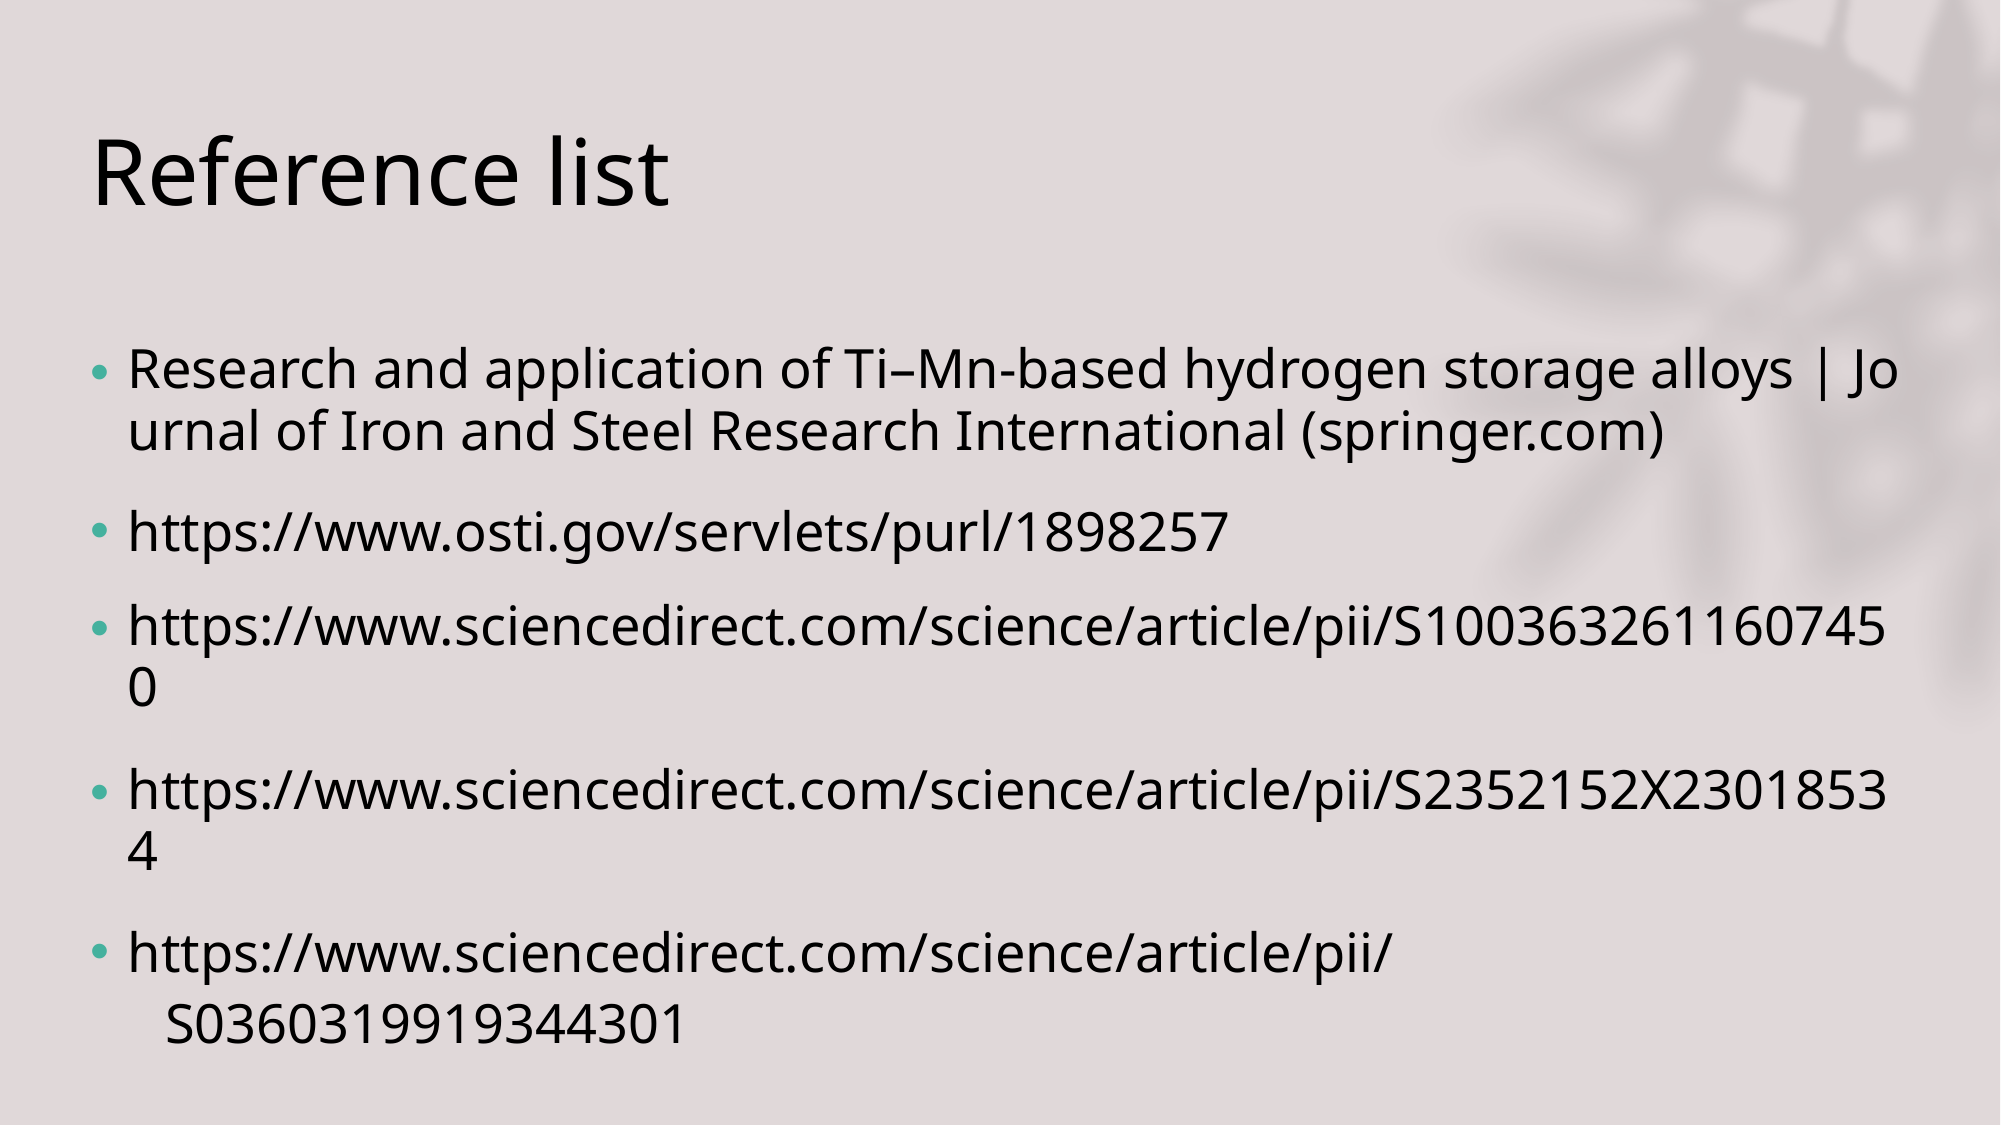

# Reference list
Research and application of Ti–Mn-based hydrogen storage alloys | Journal of Iron and Steel Research International (springer.com)
https://www.osti.gov/servlets/purl/1898257
https://www.sciencedirect.com/science/article/pii/S1003632611607450
https://www.sciencedirect.com/science/article/pii/S2352152X23018534
https://www.sciencedirect.com/science/article/pii/S0360319919344301